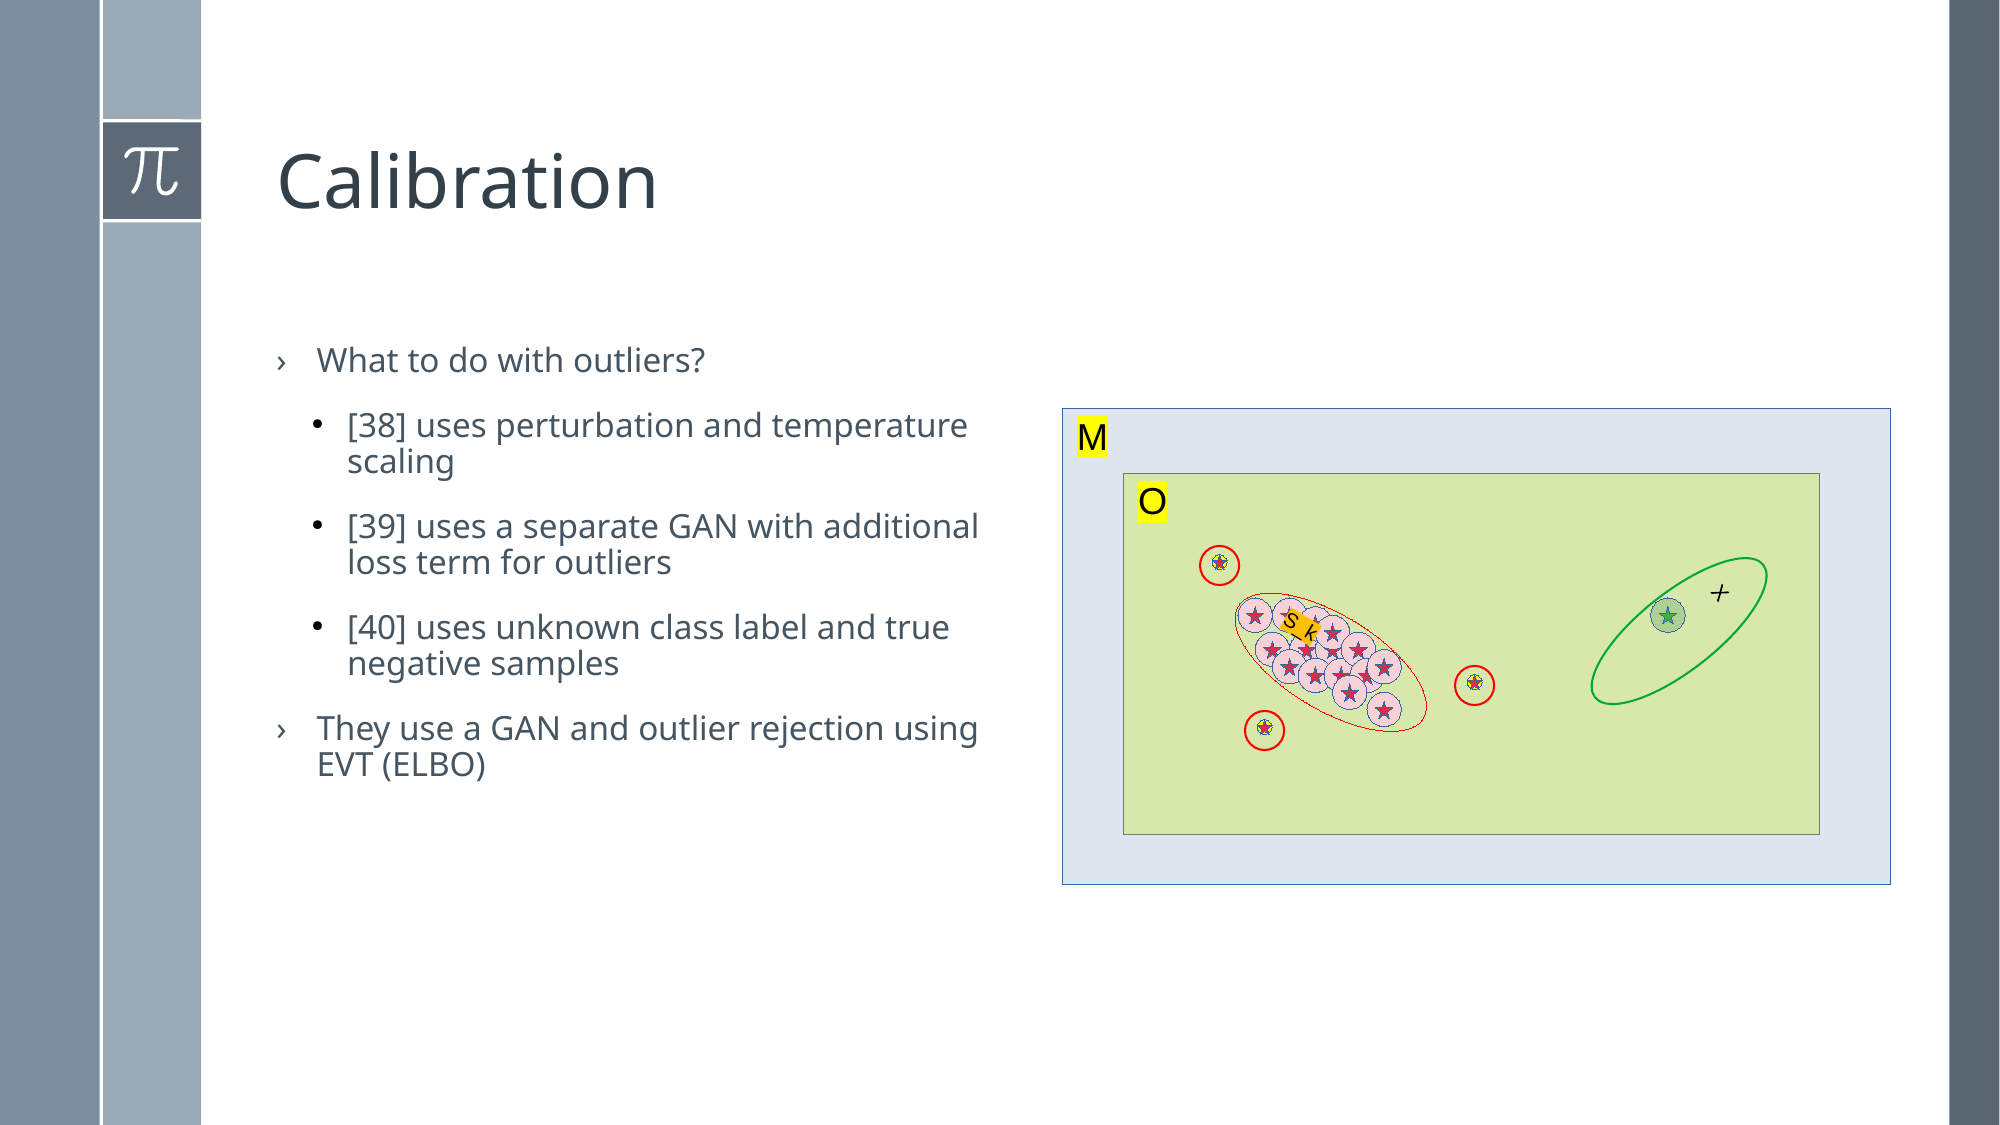

Calibration
What to do with outliers?
[38] uses perturbation and temperature scaling
[39] uses a separate GAN with additional loss term for outliers
[40] uses unknown class label and true negative samples
They use a GAN and outlier rejection using EVT (ELBO)
M
O
X
S_k